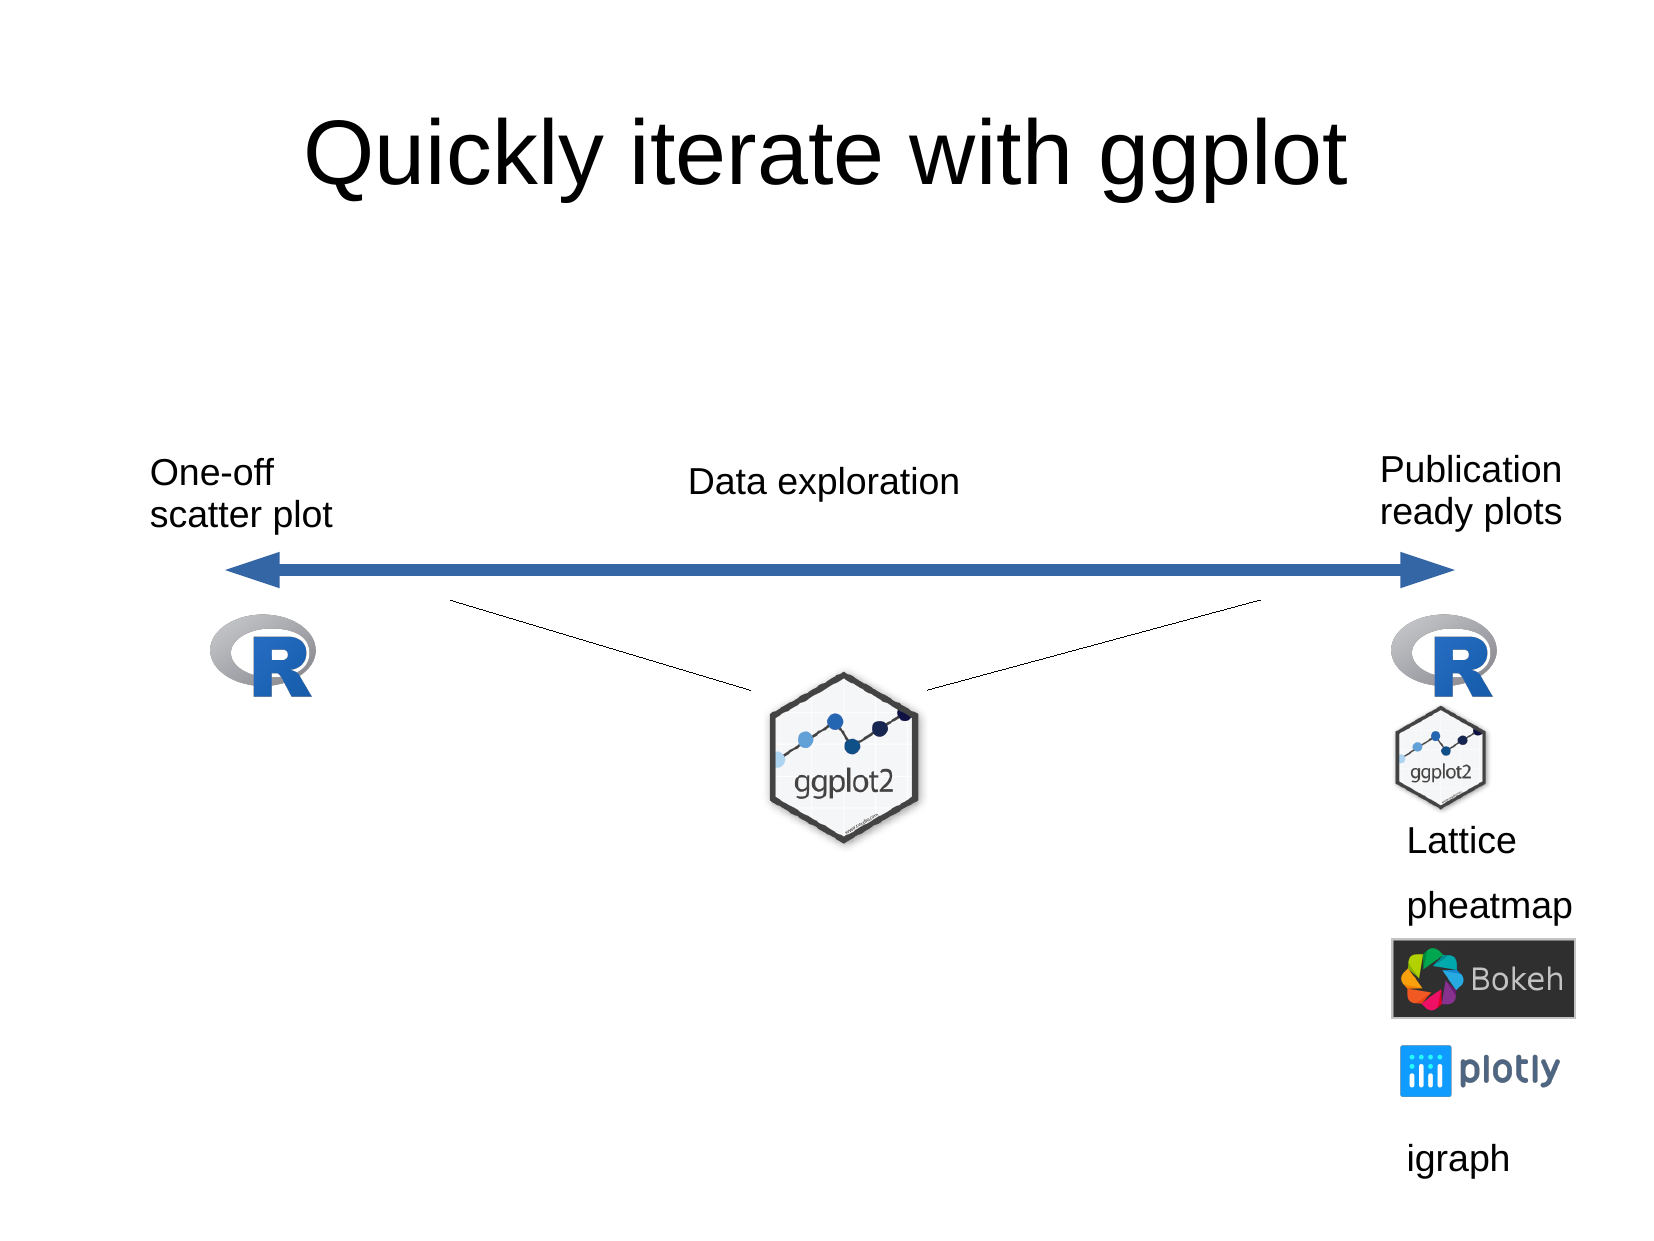

# Quickly iterate with ggplot
Publication
ready plots
One-off
scatter plot
Data exploration
Lattice
pheatmap
igraph